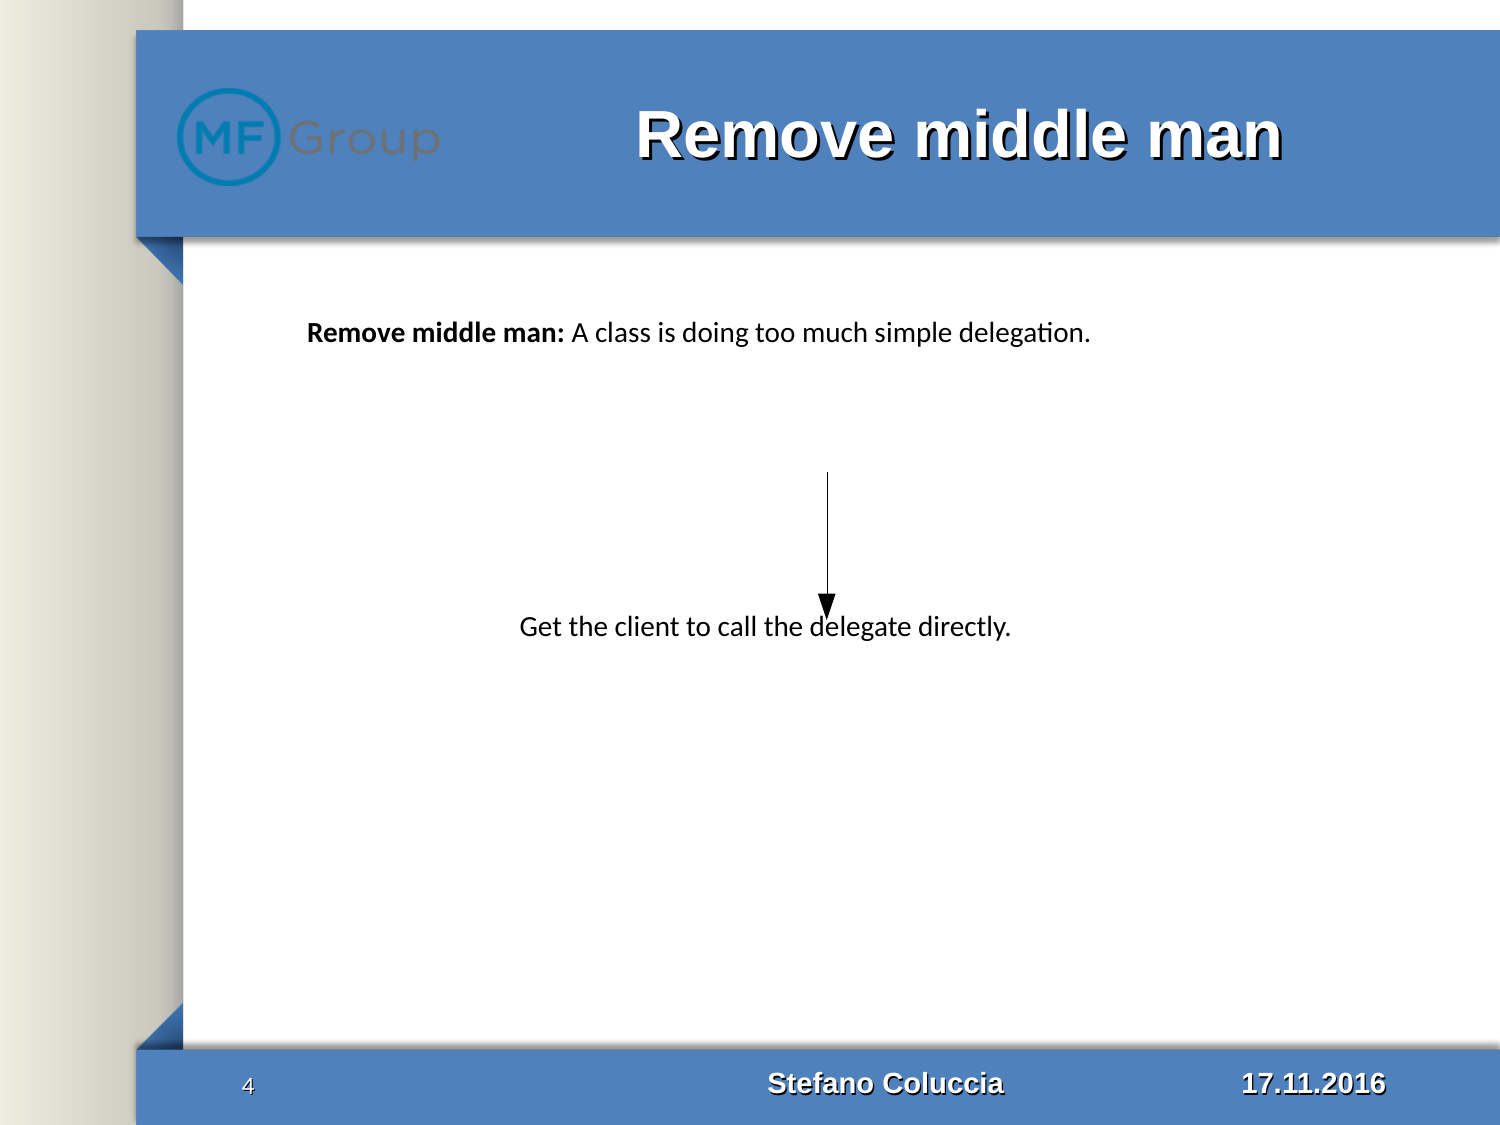

# Remove middle man
Remove middle man: A class is doing too much simple delegation.
Get the client to call the delegate directly.
4
Stefano Coluccia
17.11.2016